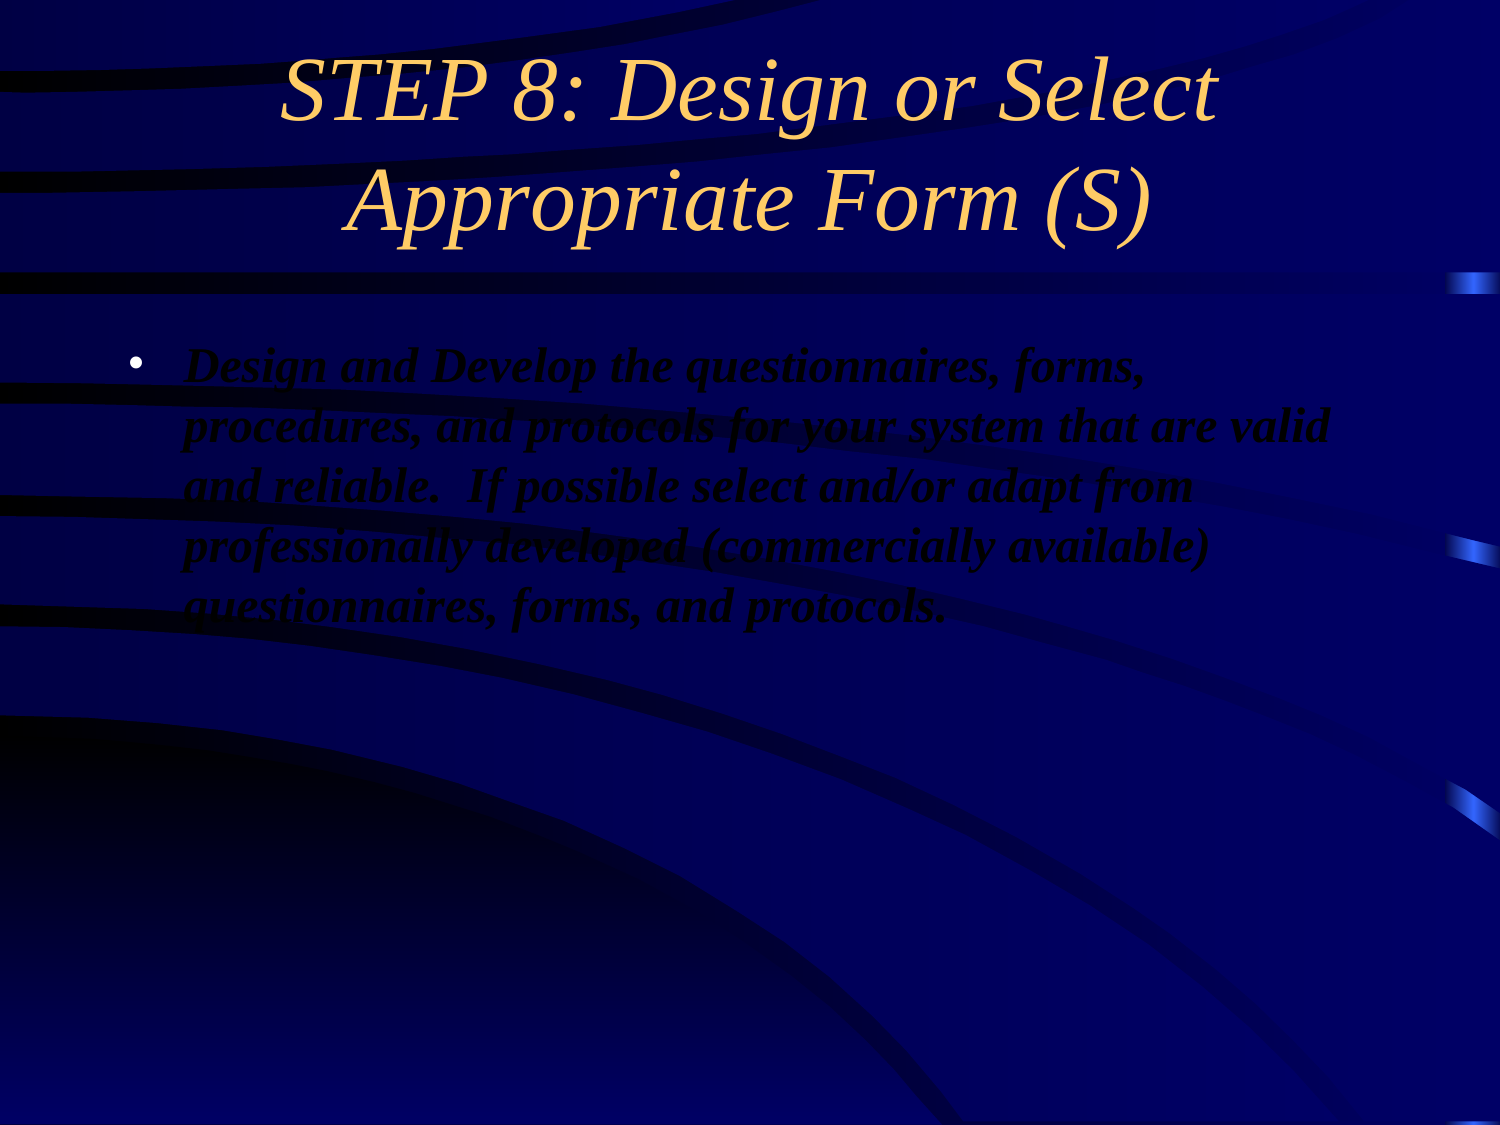

# STEP 8: Design or Select Appropriate Form (S)
Design and Develop the questionnaires, forms, procedures, and protocols for your system that are valid and reliable. If possible select and/or adapt from professionally developed (commercially available) questionnaires, forms, and protocols.